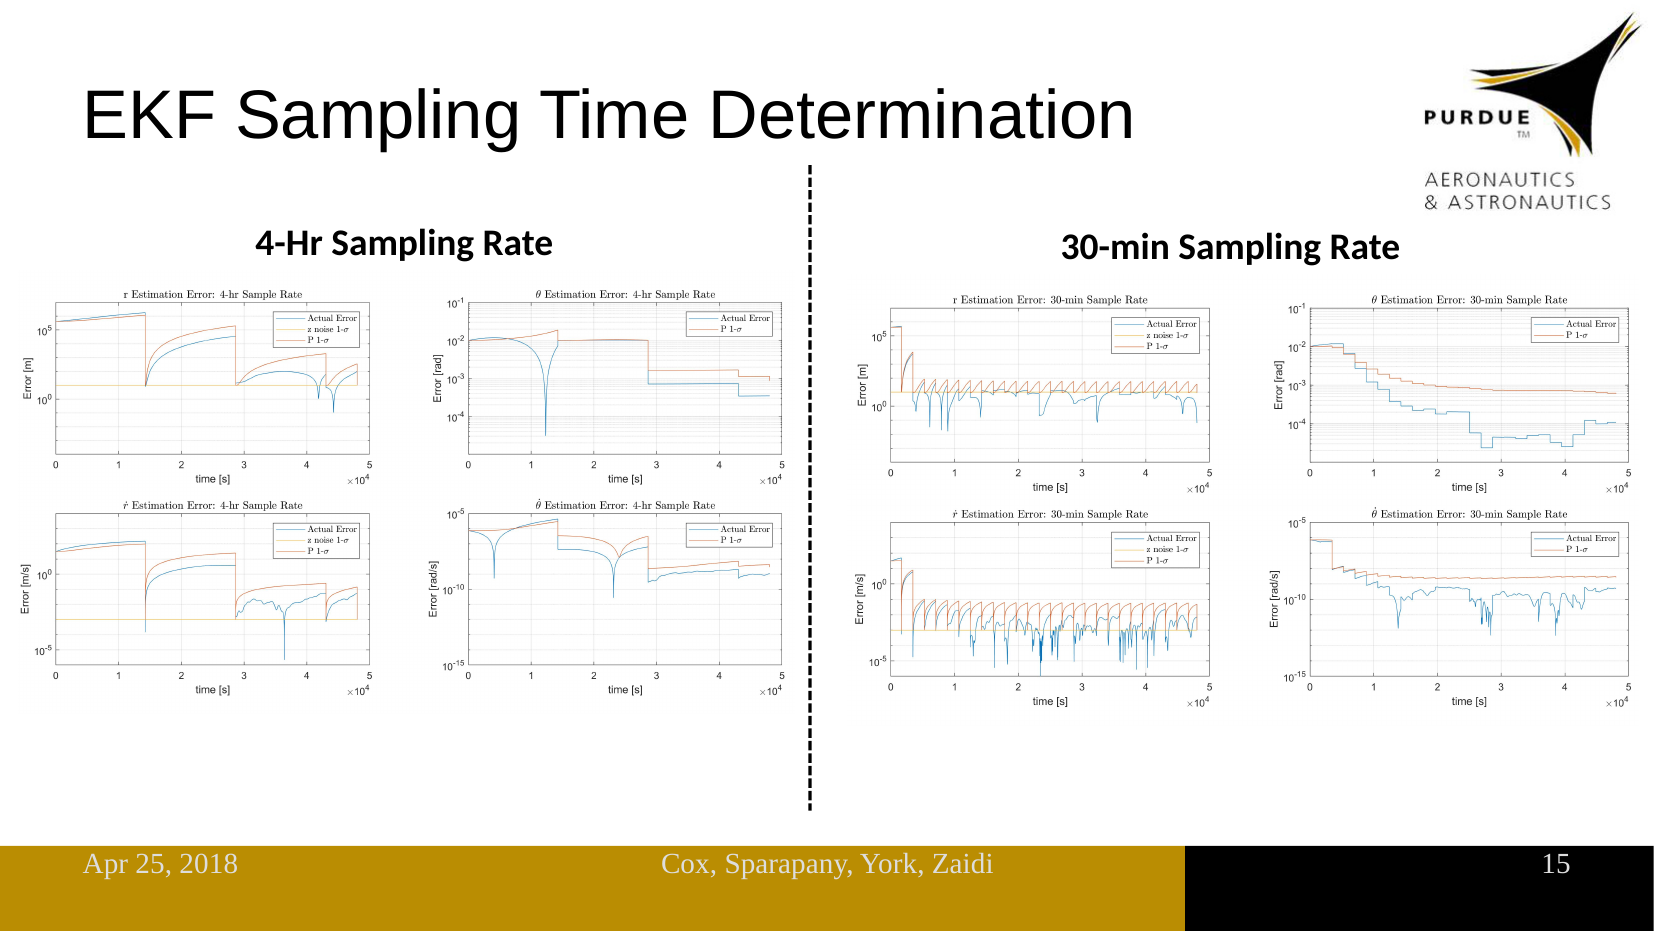

# EKF Sampling Time Determination
4-Hr Sampling Rate
30-min Sampling Rate
Apr 25, 2018
Cox, Sparapany, York, Zaidi
15